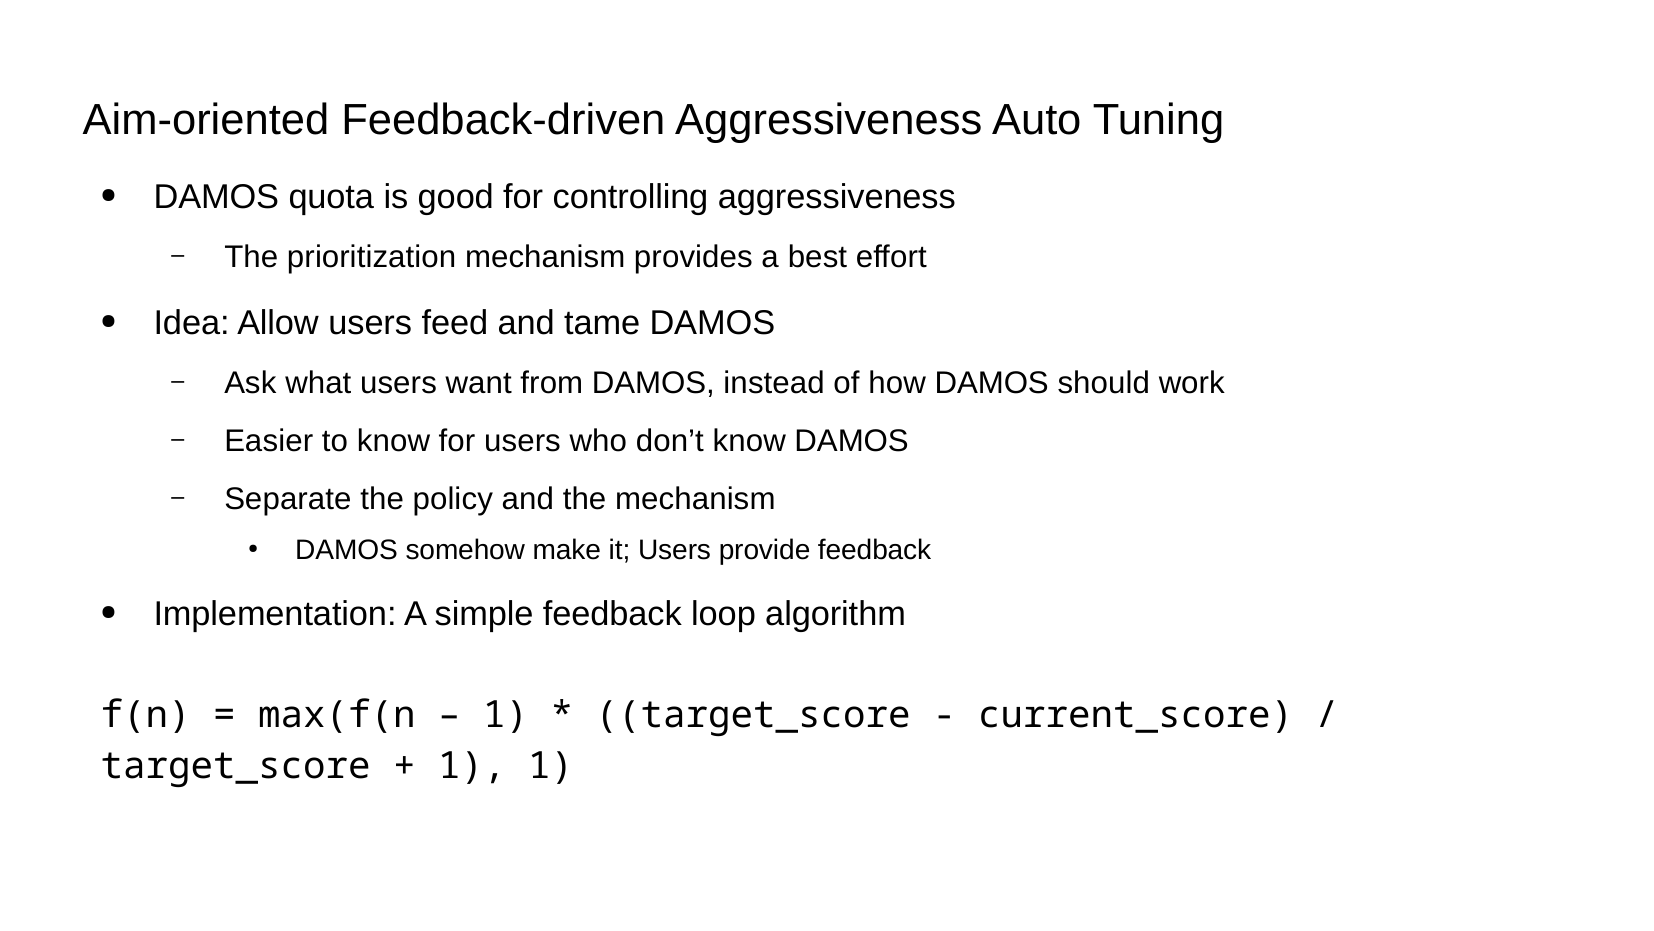

# Aim-oriented Feedback-driven Aggressiveness Auto Tuning
DAMOS quota is good for controlling aggressiveness
The prioritization mechanism provides a best effort
Idea: Allow users feed and tame DAMOS
Ask what users want from DAMOS, instead of how DAMOS should work
Easier to know for users who don’t know DAMOS
Separate the policy and the mechanism
DAMOS somehow make it; Users provide feedback
Implementation: A simple feedback loop algorithm
f(n) = max(f(n – 1) * ((target_score - current_score) / target_score + 1), 1)